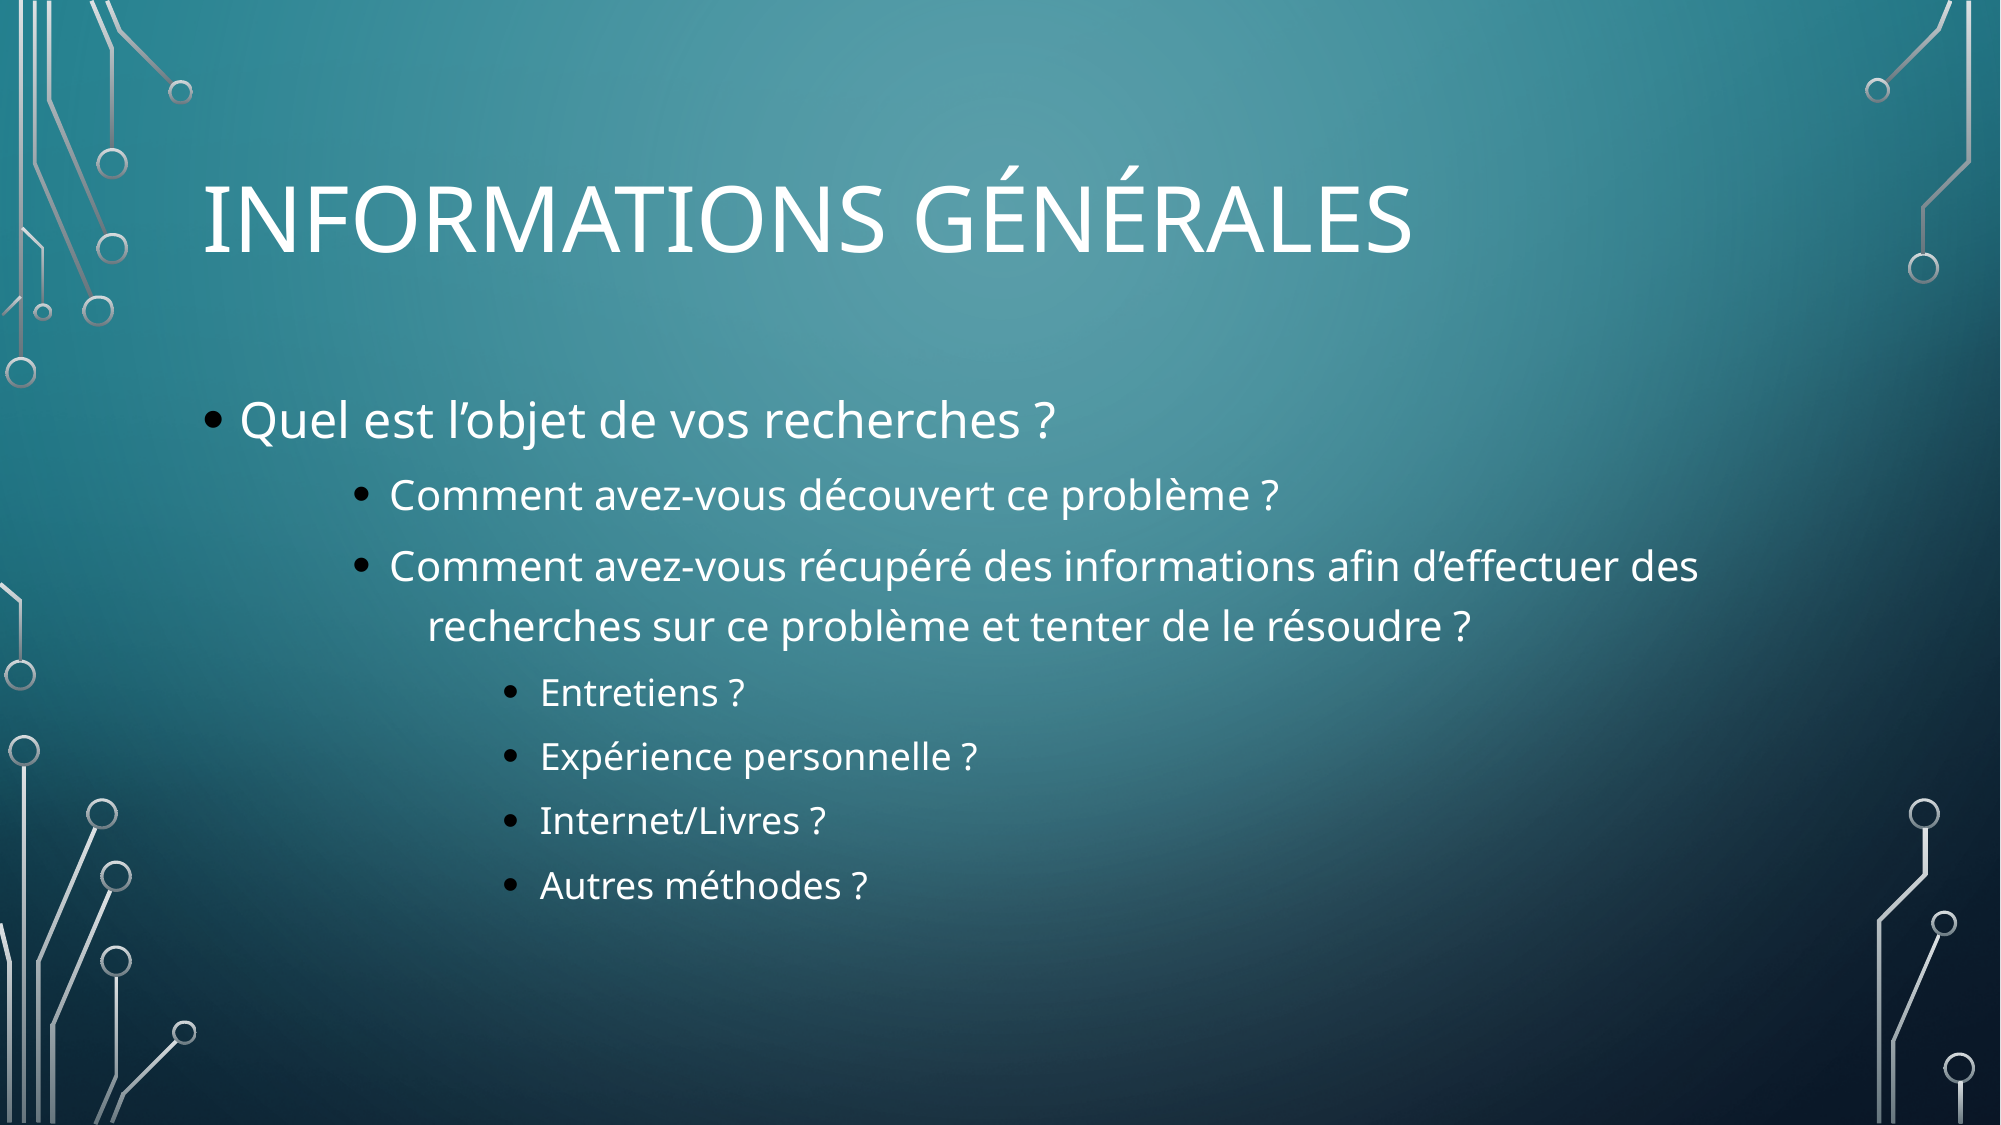

# Informations générales
Quel est l’objet de vos recherches ?
Comment avez-vous découvert ce problème ?
Comment avez-vous récupéré des informations afin d’effectuer des recherches sur ce problème et tenter de le résoudre ?
Entretiens ?
Expérience personnelle ?
Internet/Livres ?
Autres méthodes ?